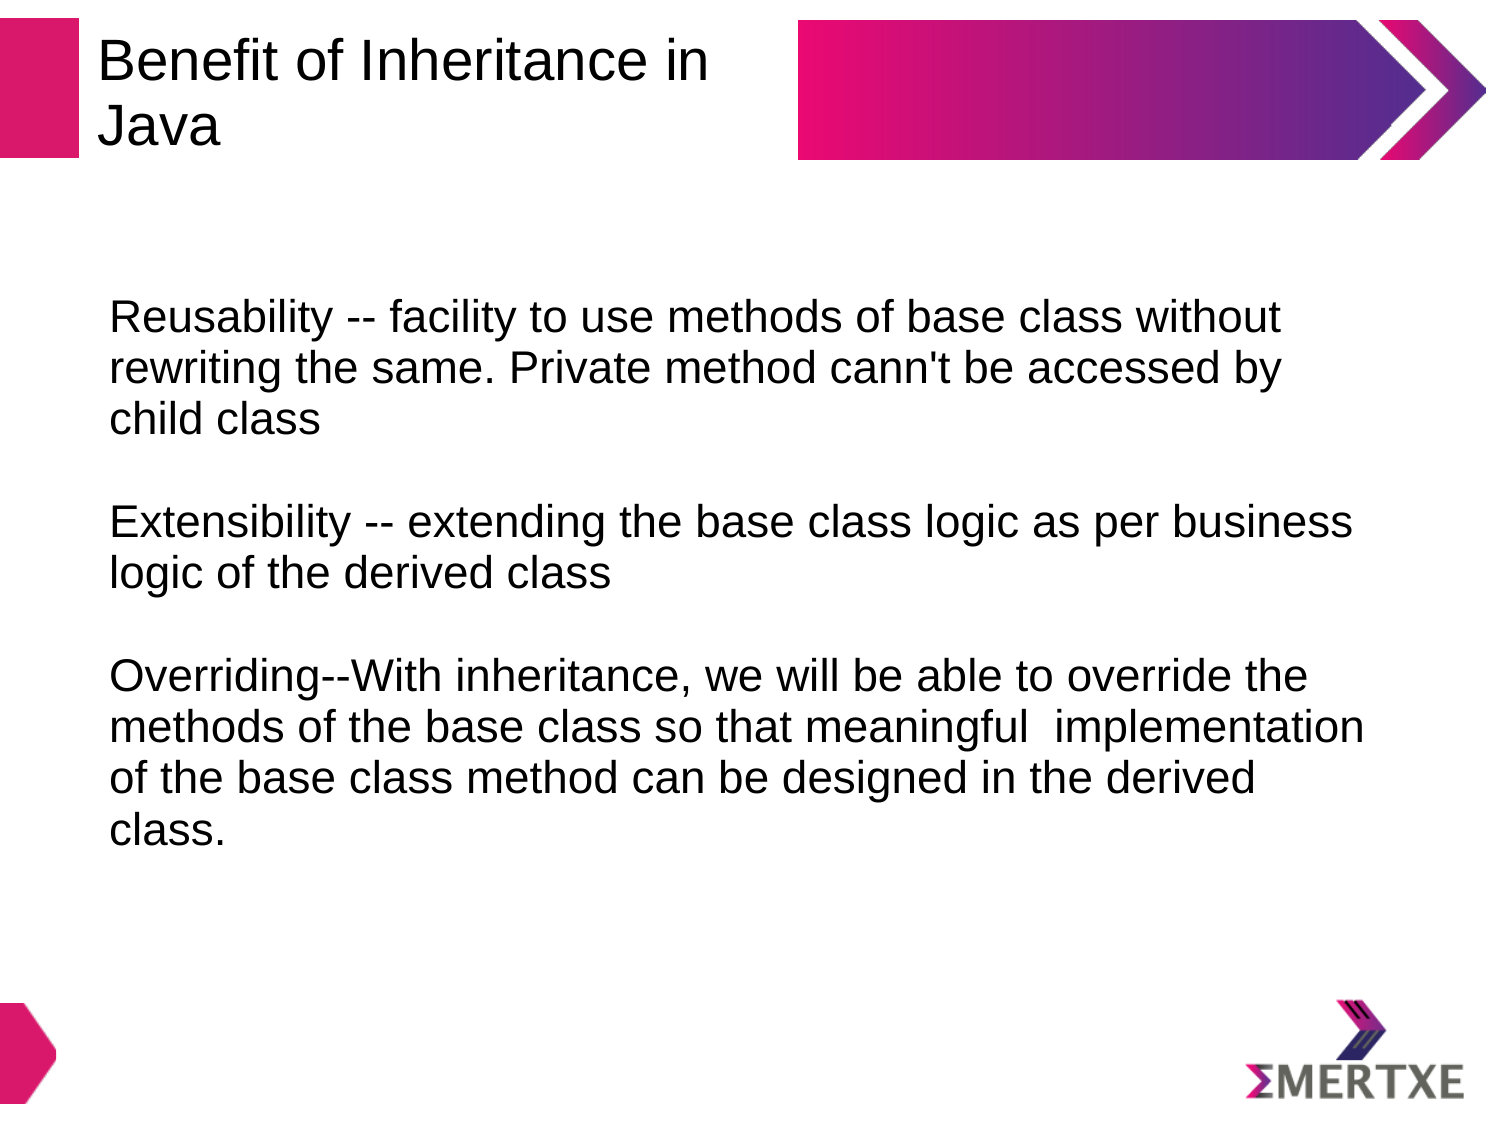

Benefit of Inheritance in Java
Reusability -- facility to use methods of base class without rewriting the same. Private method cann't be accessed by child class
Extensibility -- extending the base class logic as per business logic of the derived class
Overriding--With inheritance, we will be able to override the methods of the base class so that meaningful implementation of the base class method can be designed in the derived class.